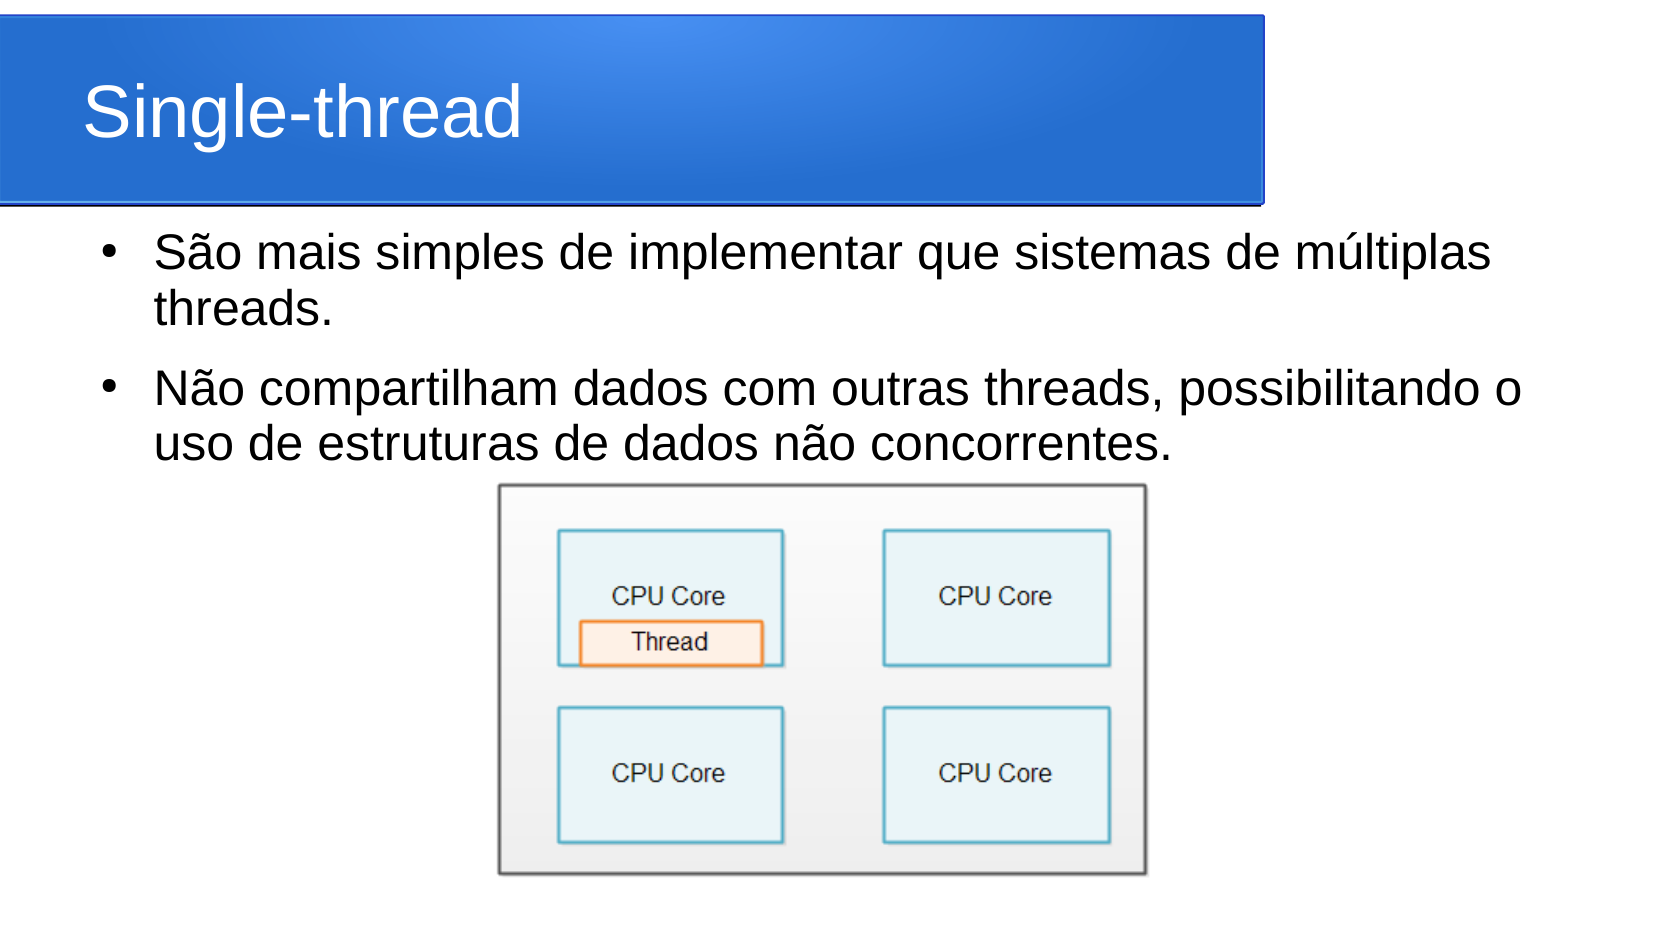

# Single-thread
São mais simples de implementar que sistemas de múltiplas threads.
Não compartilham dados com outras threads, possibilitando o uso de estruturas de dados não concorrentes.